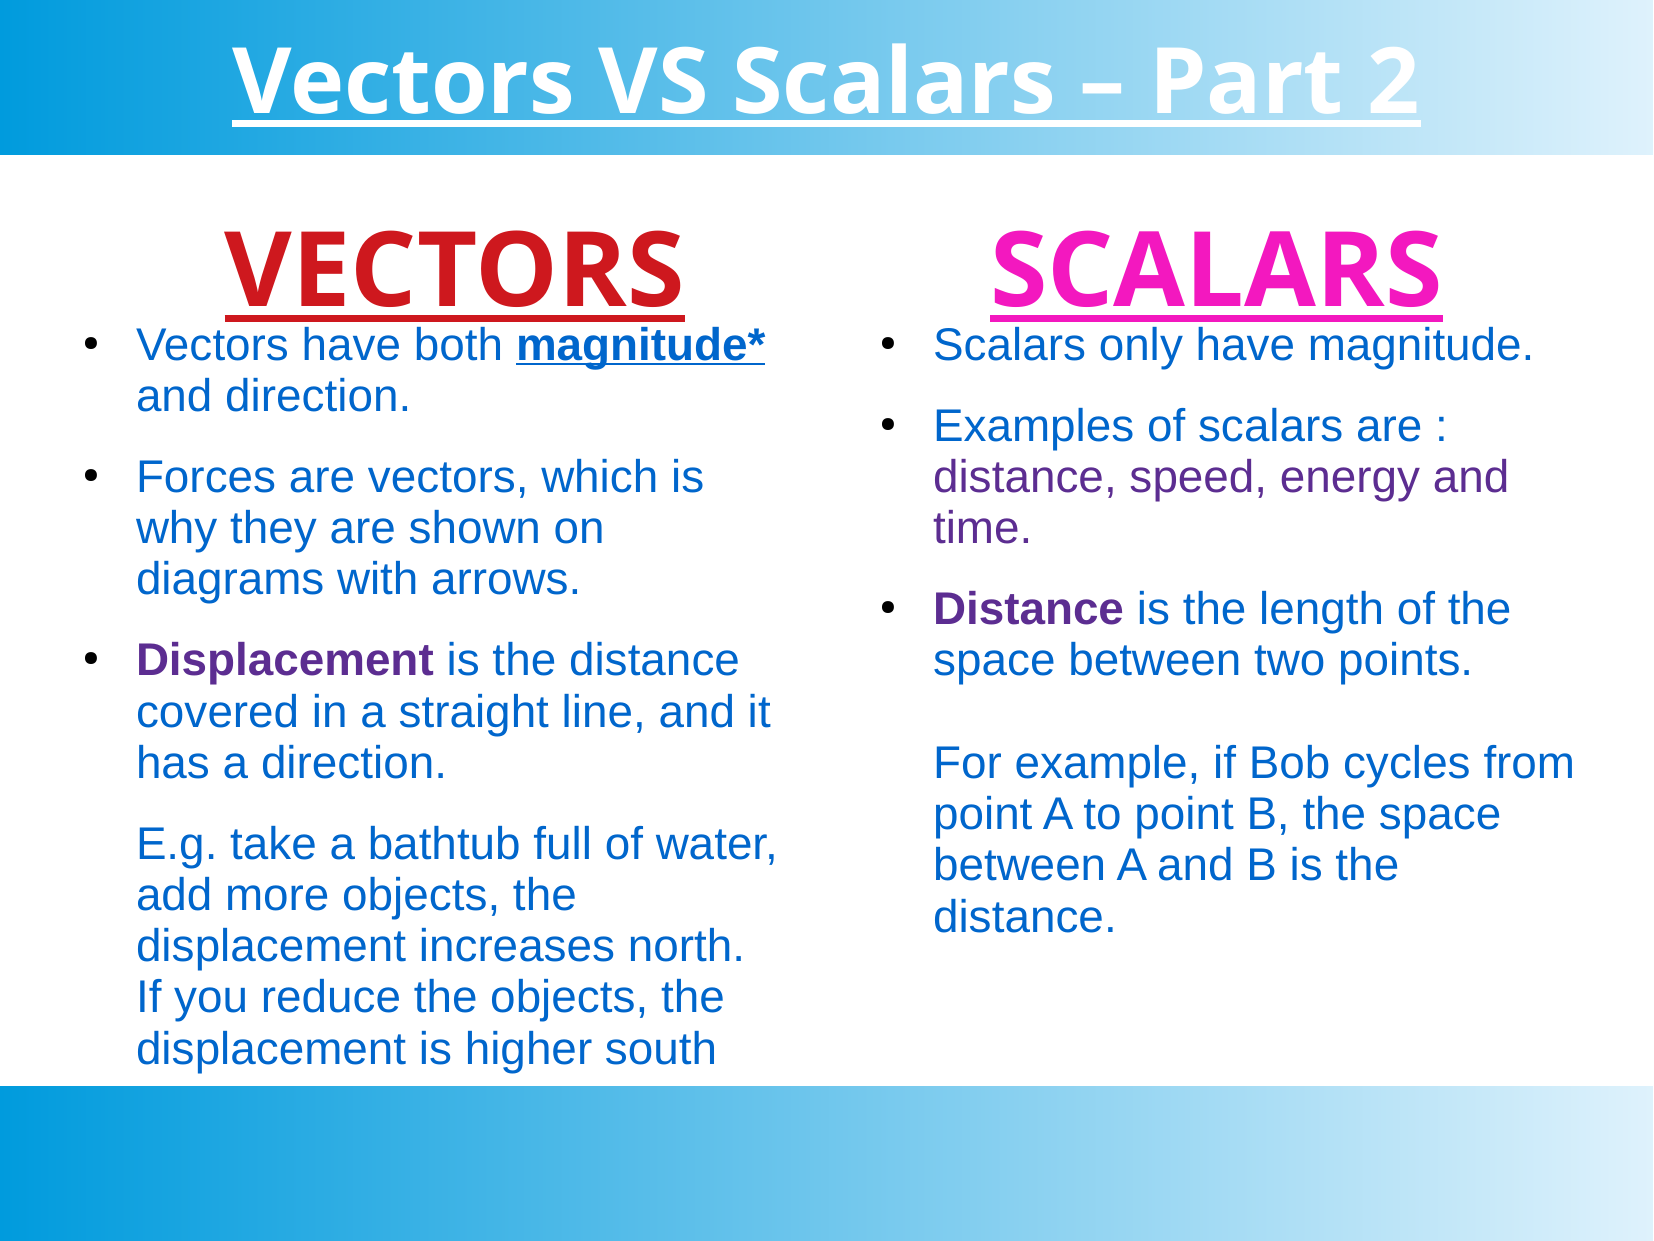

# Vectors VS Scalars – Part 2
VECTORS
SCALARS
Vectors have both magnitude* and direction.
Forces are vectors, which is why they are shown on diagrams with arrows.
Displacement is the distance covered in a straight line, and it has a direction.
E.g. take a bathtub full of water, add more objects, the displacement increases north.
If you reduce the objects, the displacement is higher south
Scalars only have magnitude.
Examples of scalars are :
distance, speed, energy and time.
Distance is the length of the space between two points.
For example, if Bob cycles from point A to point B, the space between A and B is the distance.